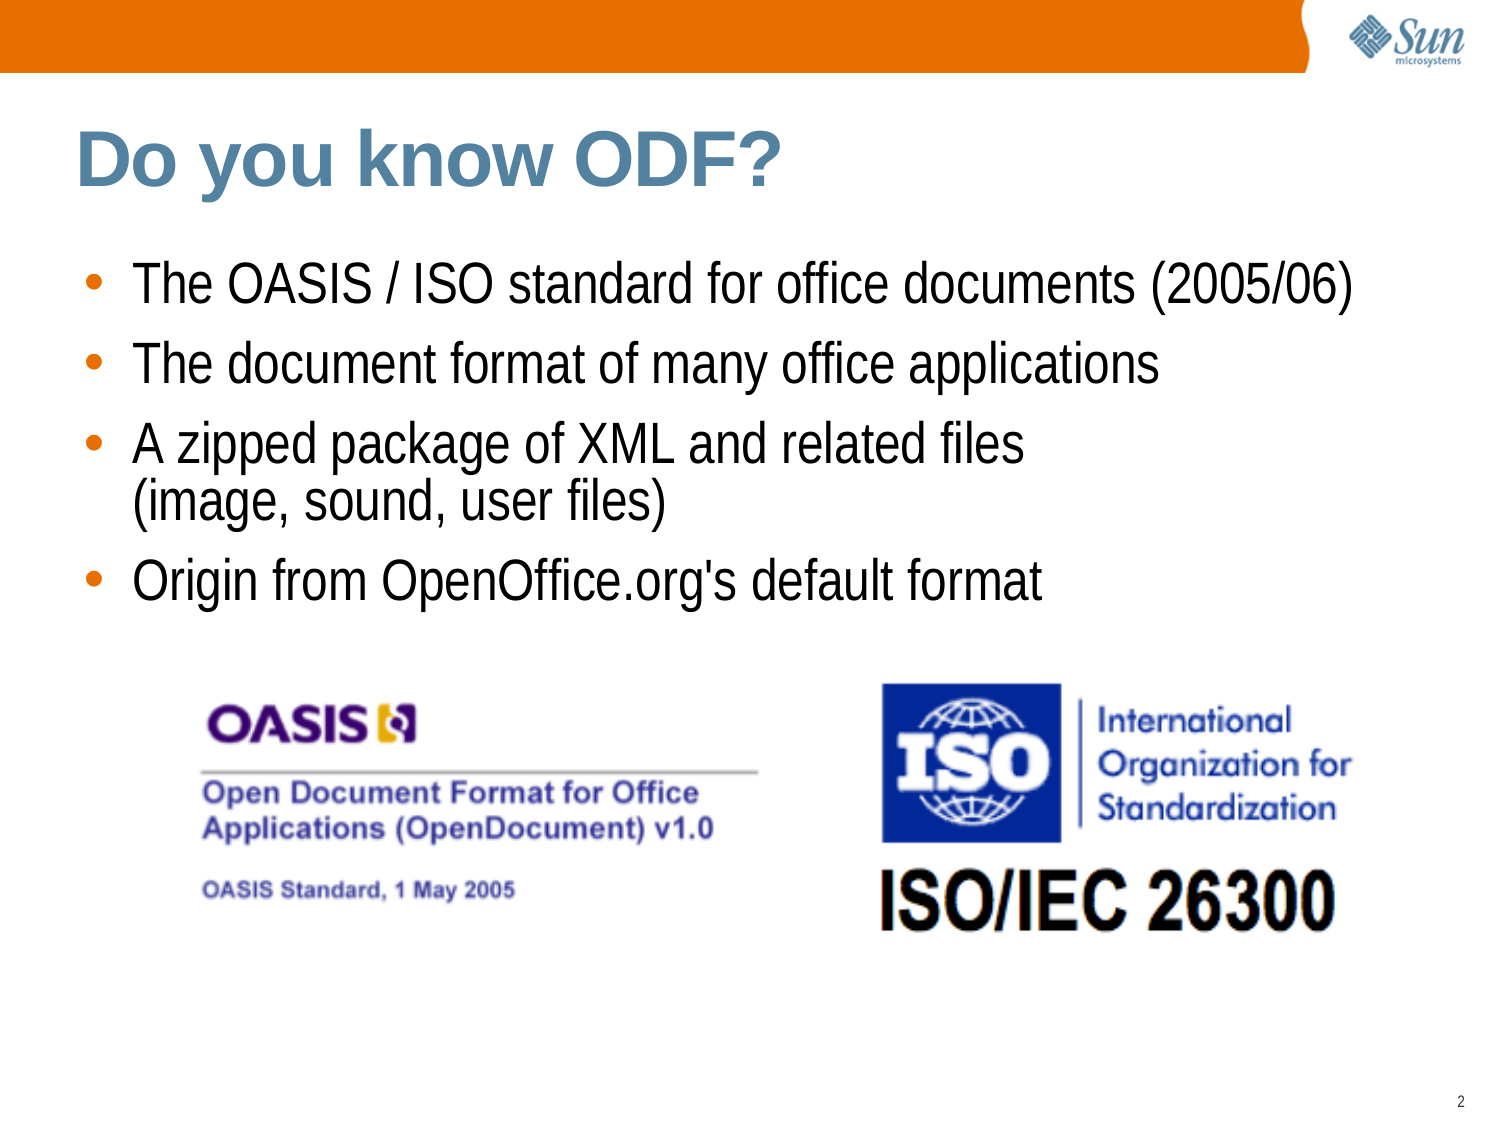

# Do you know ODF?
The OASIS / ISO standard for office documents (2005/06)
The document format of many office applications
A zipped package of XML and related files
(image, sound, user files)
Origin from OpenOffice.org's default format